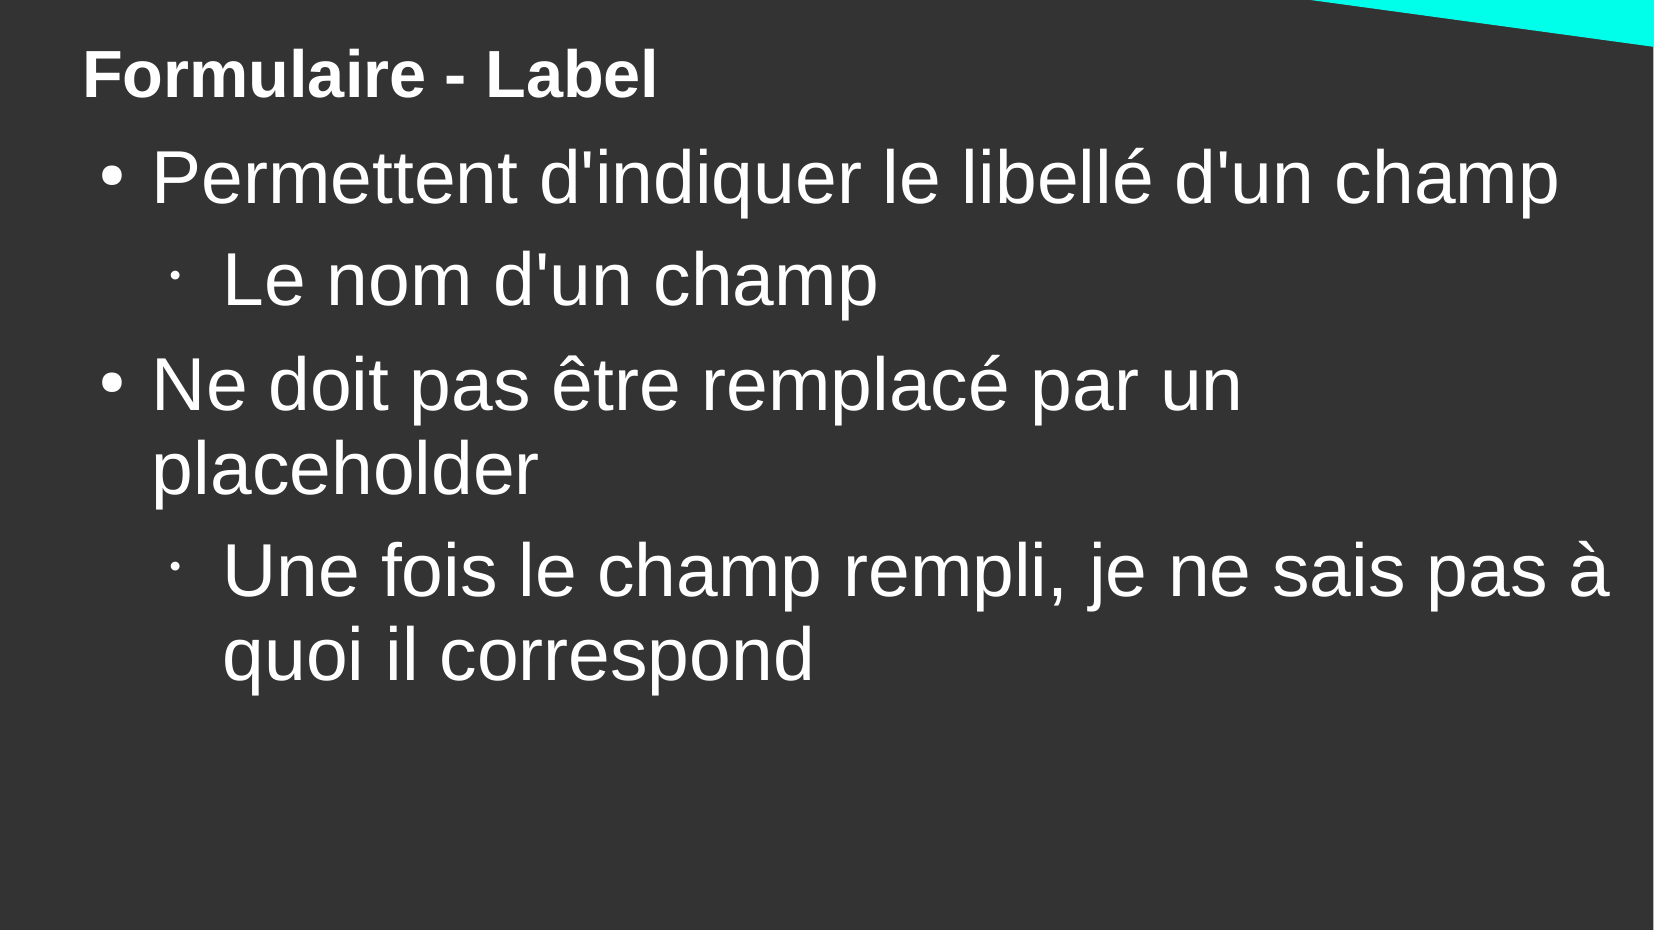

# Formulaire - Label
Permettent d'indiquer le libellé d'un champ
Le nom d'un champ
Ne doit pas être remplacé par un placeholder
Une fois le champ rempli, je ne sais pas à quoi il correspond